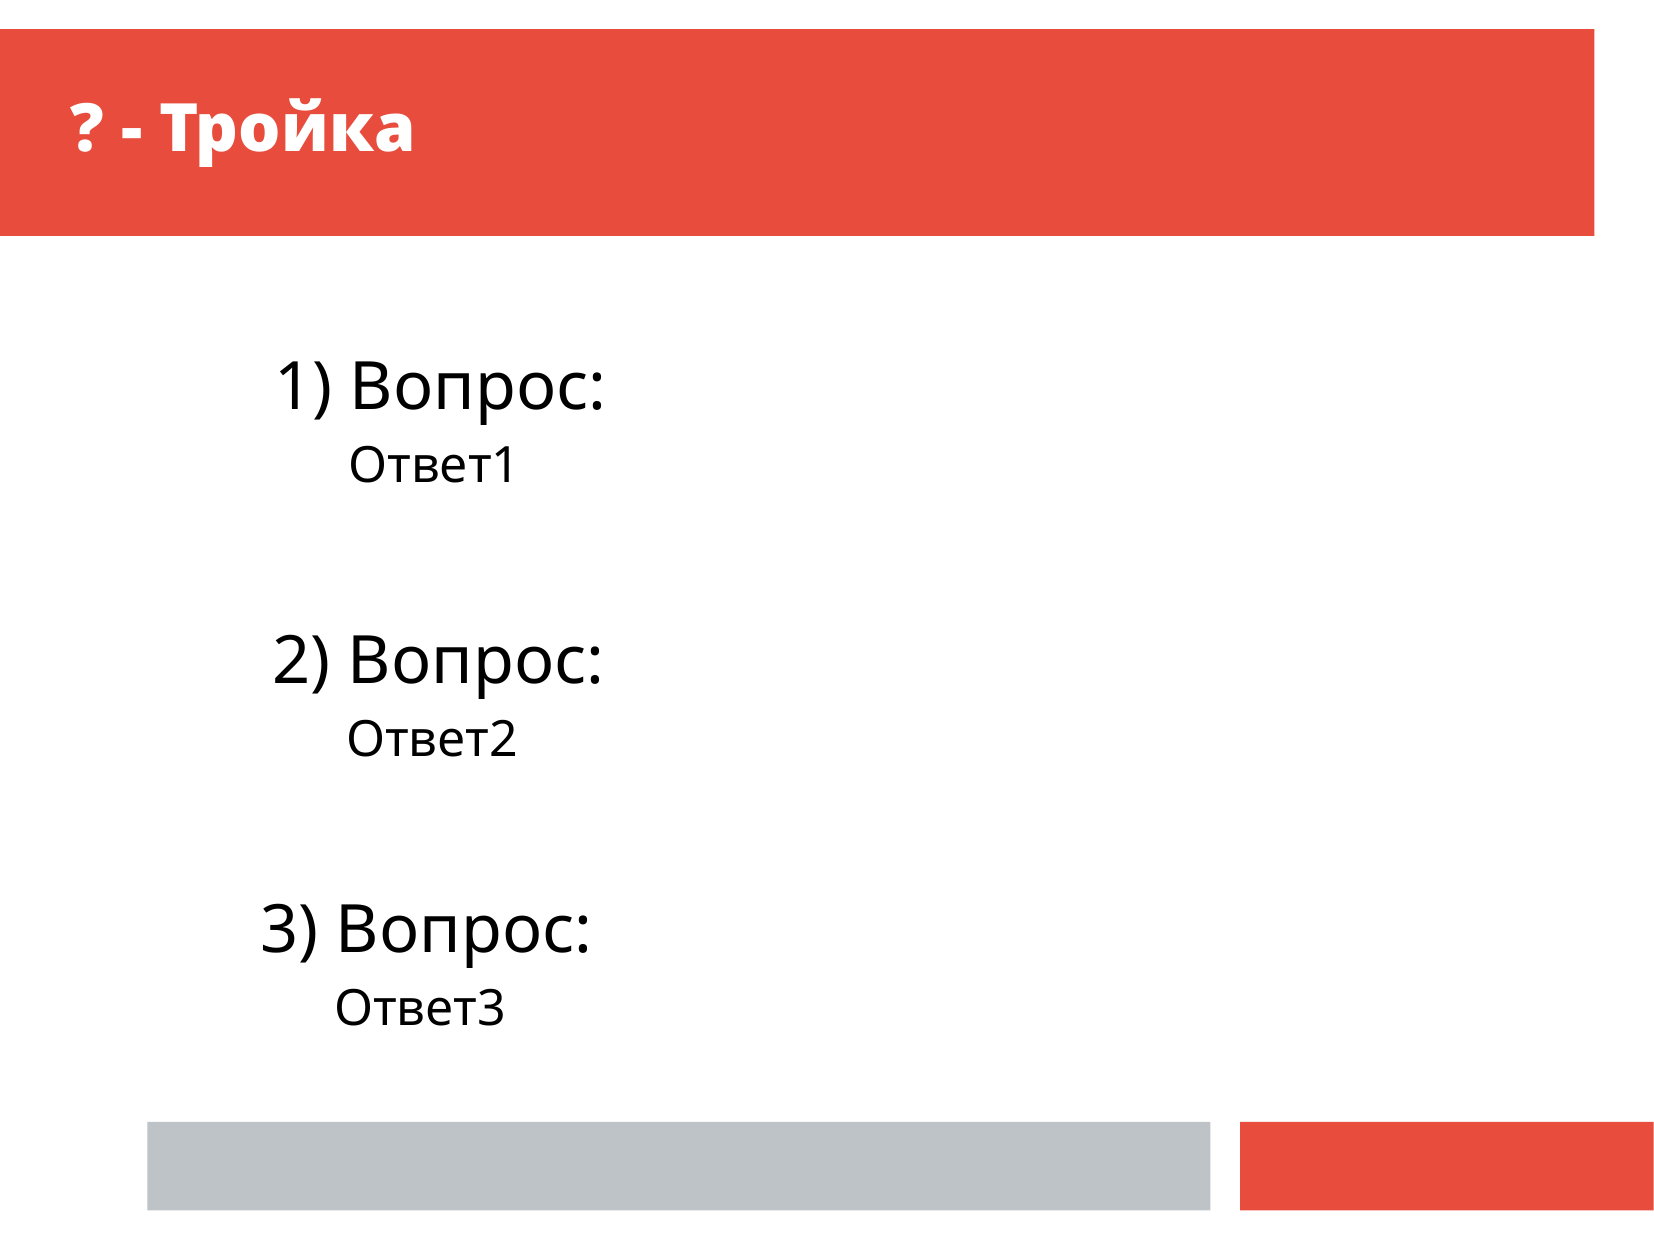

# ? - Тройка
1) Вопрос:
	Ответ1
2) Вопрос:
	Ответ2
3) Вопрос:
	Ответ3